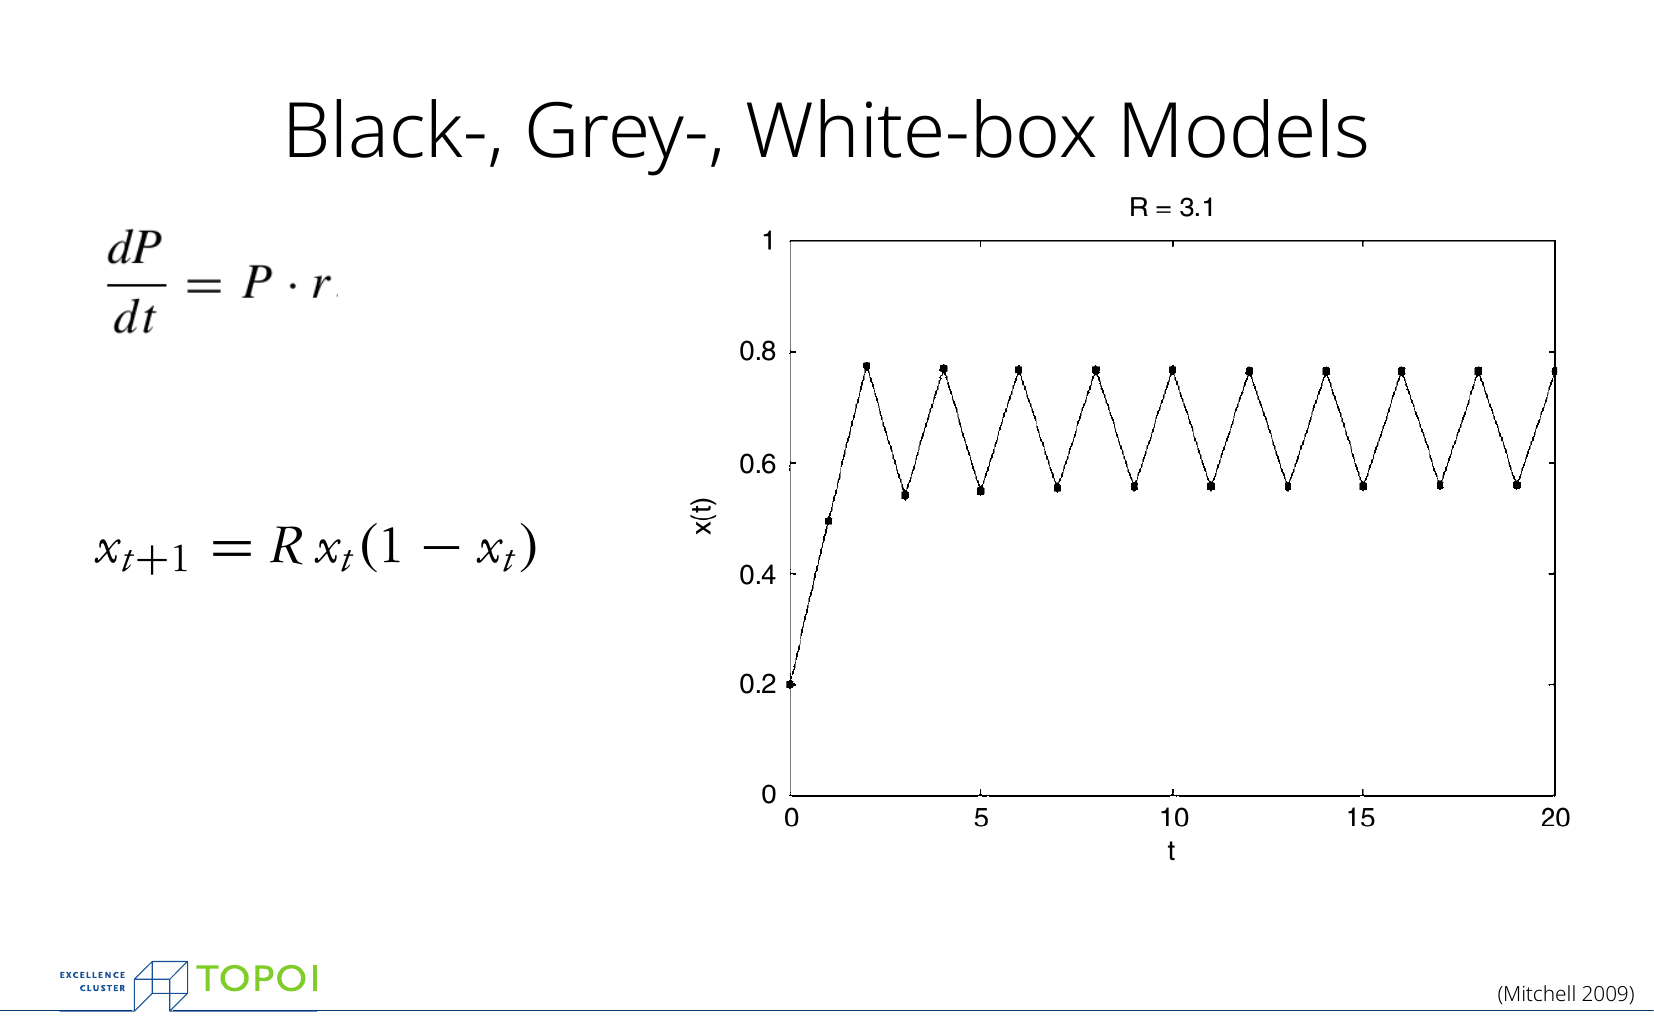

# Black-, Grey-, White-box Models
(Mitchell 2009)